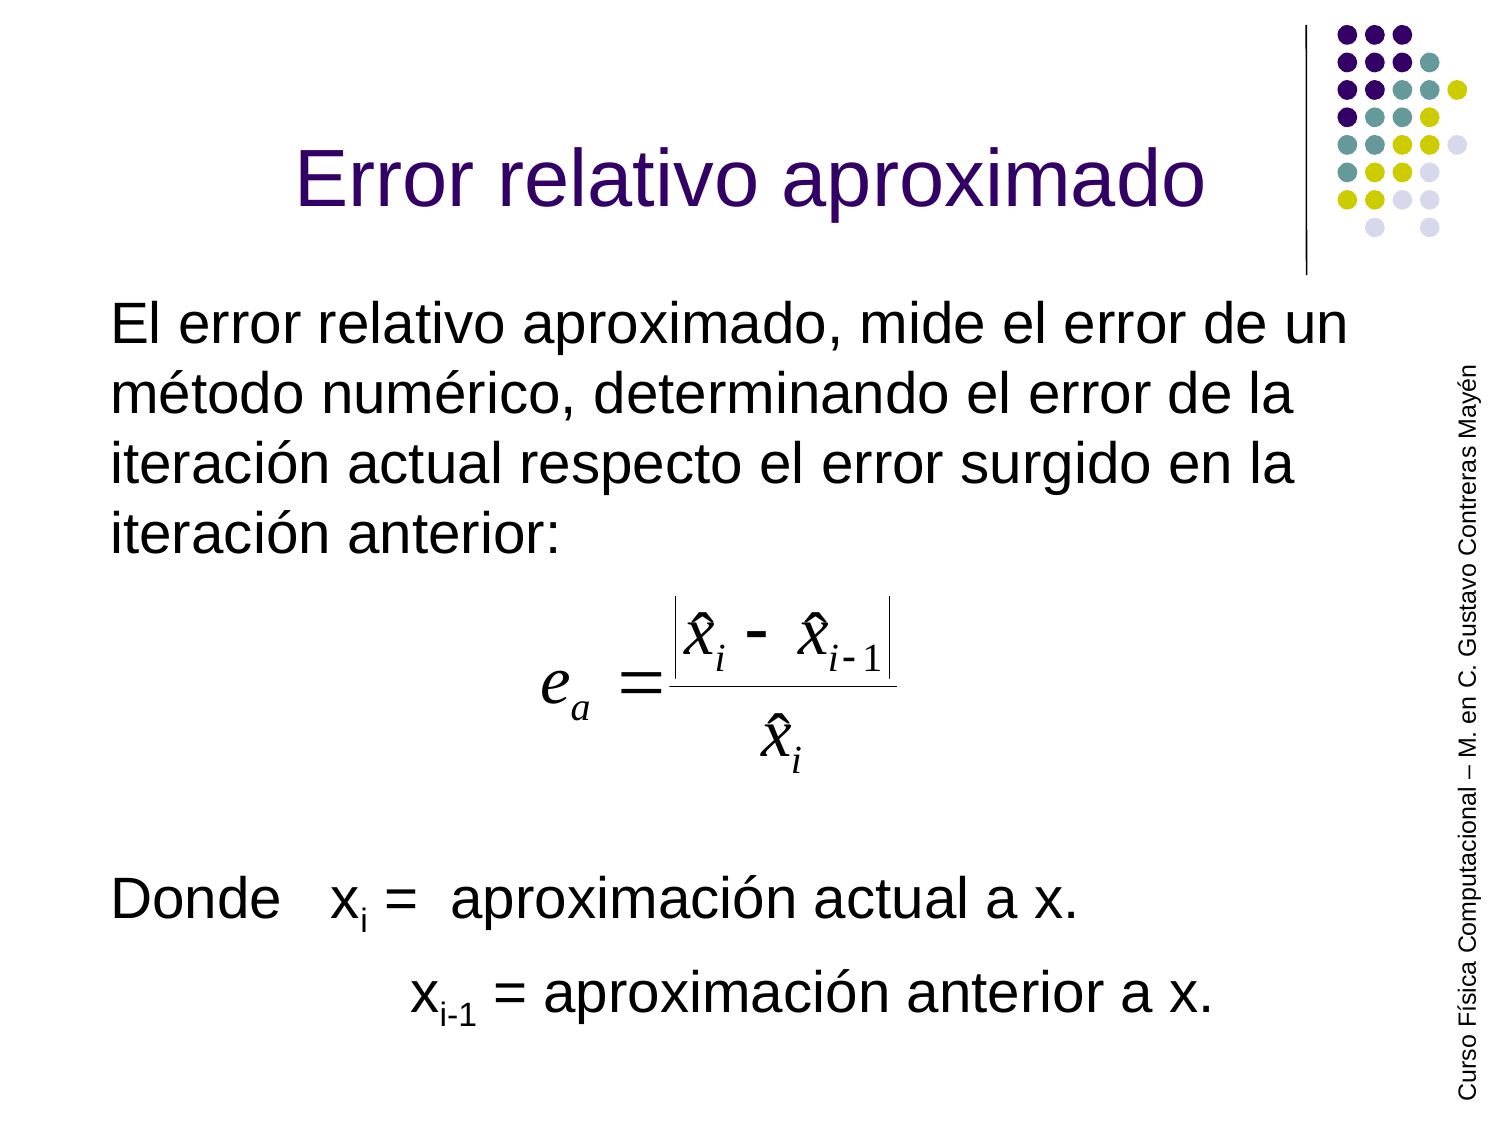

Error relativo aproximado
El error relativo aproximado, mide el error de un método numérico, determinando el error de la iteración actual respecto el error surgido en la iteración anterior:
Donde xi = aproximación actual a x.
		xi-1 = aproximación anterior a x.